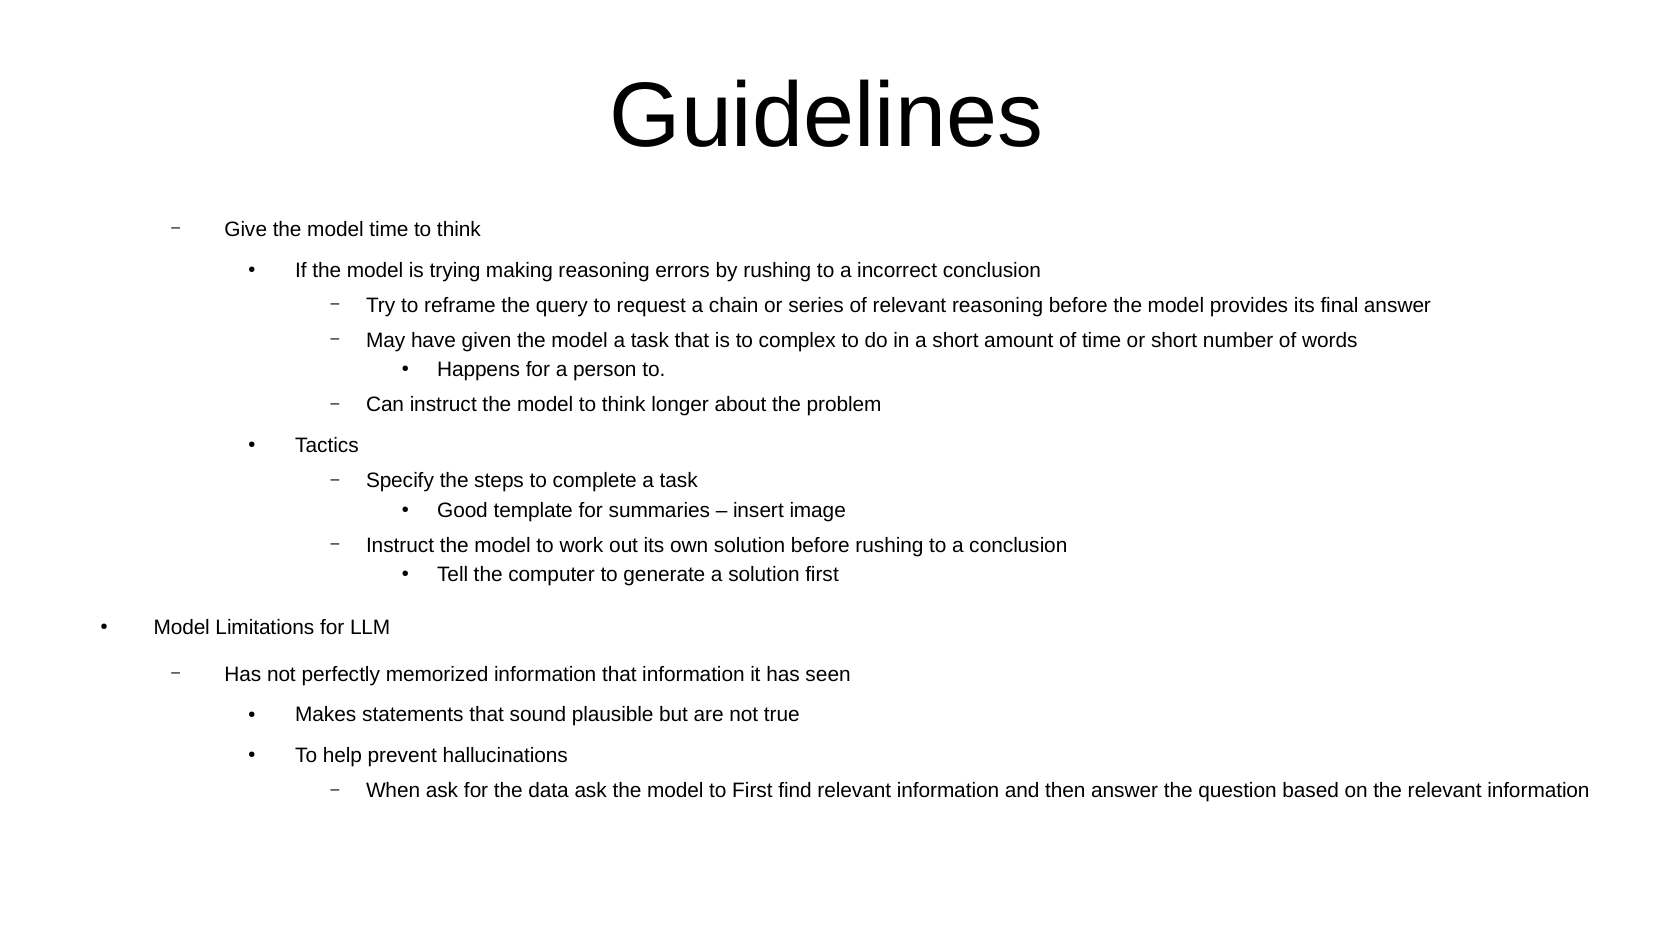

# Guidelines
Give the model time to think
If the model is trying making reasoning errors by rushing to a incorrect conclusion
Try to reframe the query to request a chain or series of relevant reasoning before the model provides its final answer
May have given the model a task that is to complex to do in a short amount of time or short number of words
Happens for a person to.
Can instruct the model to think longer about the problem
Tactics
Specify the steps to complete a task
Good template for summaries – insert image
Instruct the model to work out its own solution before rushing to a conclusion
Tell the computer to generate a solution first
Model Limitations for LLM
Has not perfectly memorized information that information it has seen
Makes statements that sound plausible but are not true
To help prevent hallucinations
When ask for the data ask the model to First find relevant information and then answer the question based on the relevant information